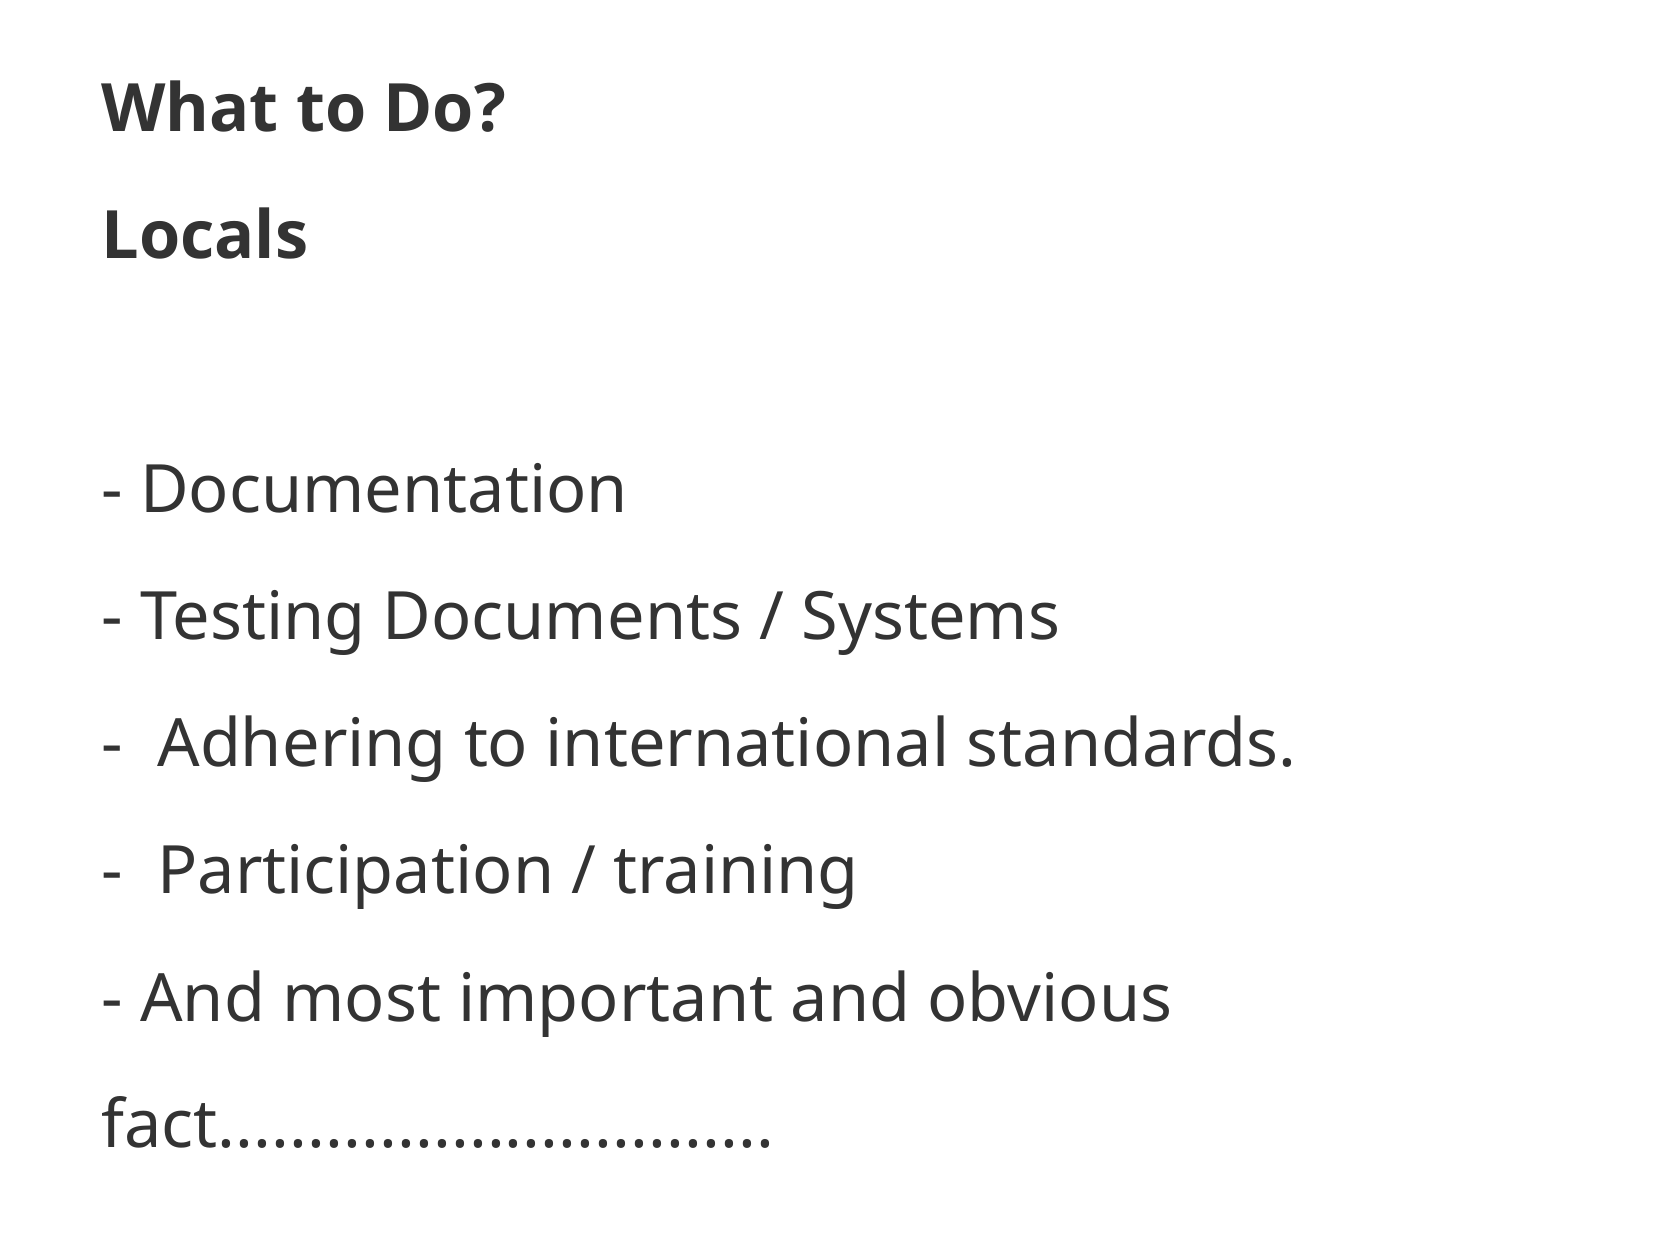

What to Do?
Locals
- Documentation
- Testing Documents / Systems
- Adhering to international standards.
- Participation / training
- And most important and obvious fact...............................
#